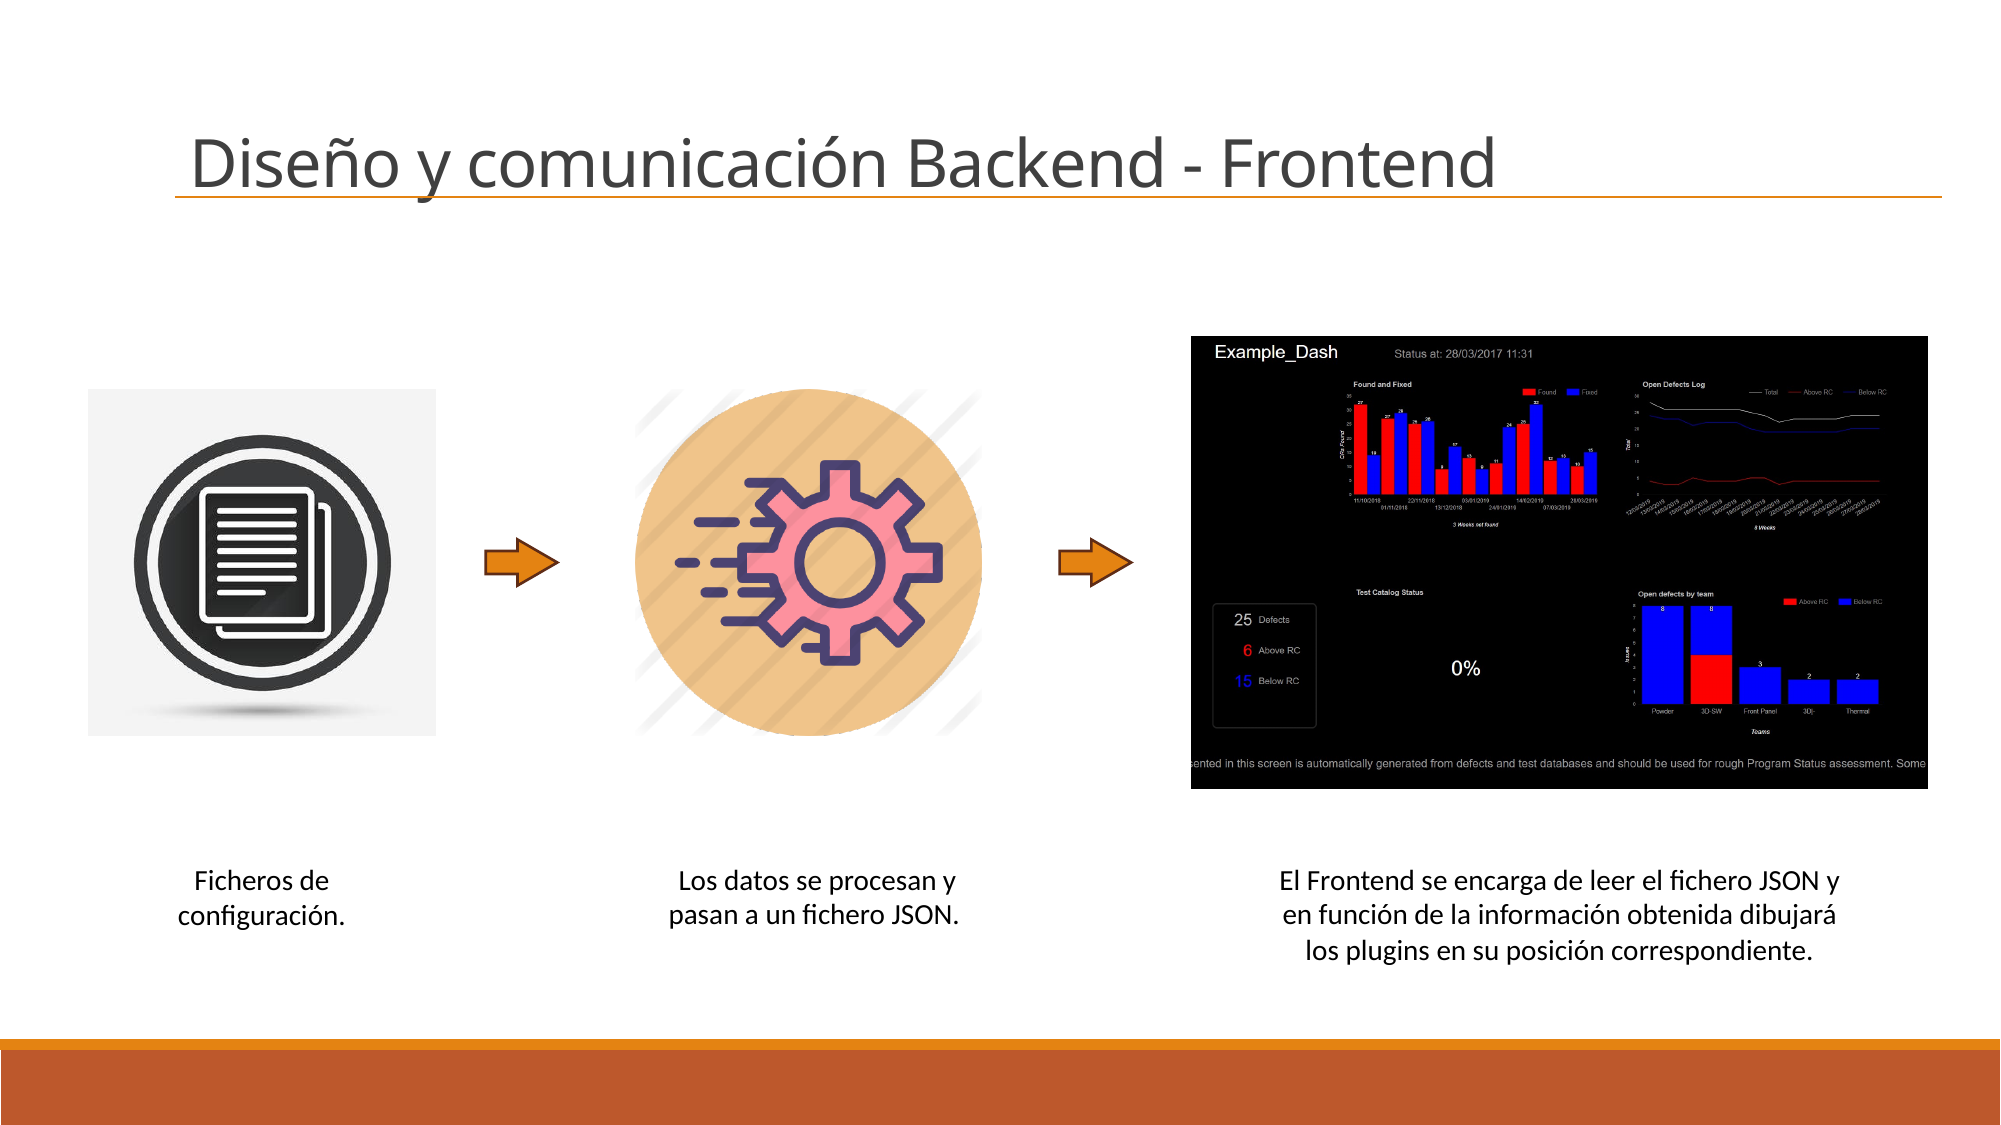

Diseño y comunicación Backend - Frontend
Los datos se procesan y pasan a un fichero JSON.
El Frontend se encarga de leer el fichero JSON y en función de la información obtenida dibujará los plugins en su posición correspondiente.
Ficheros de configuración.